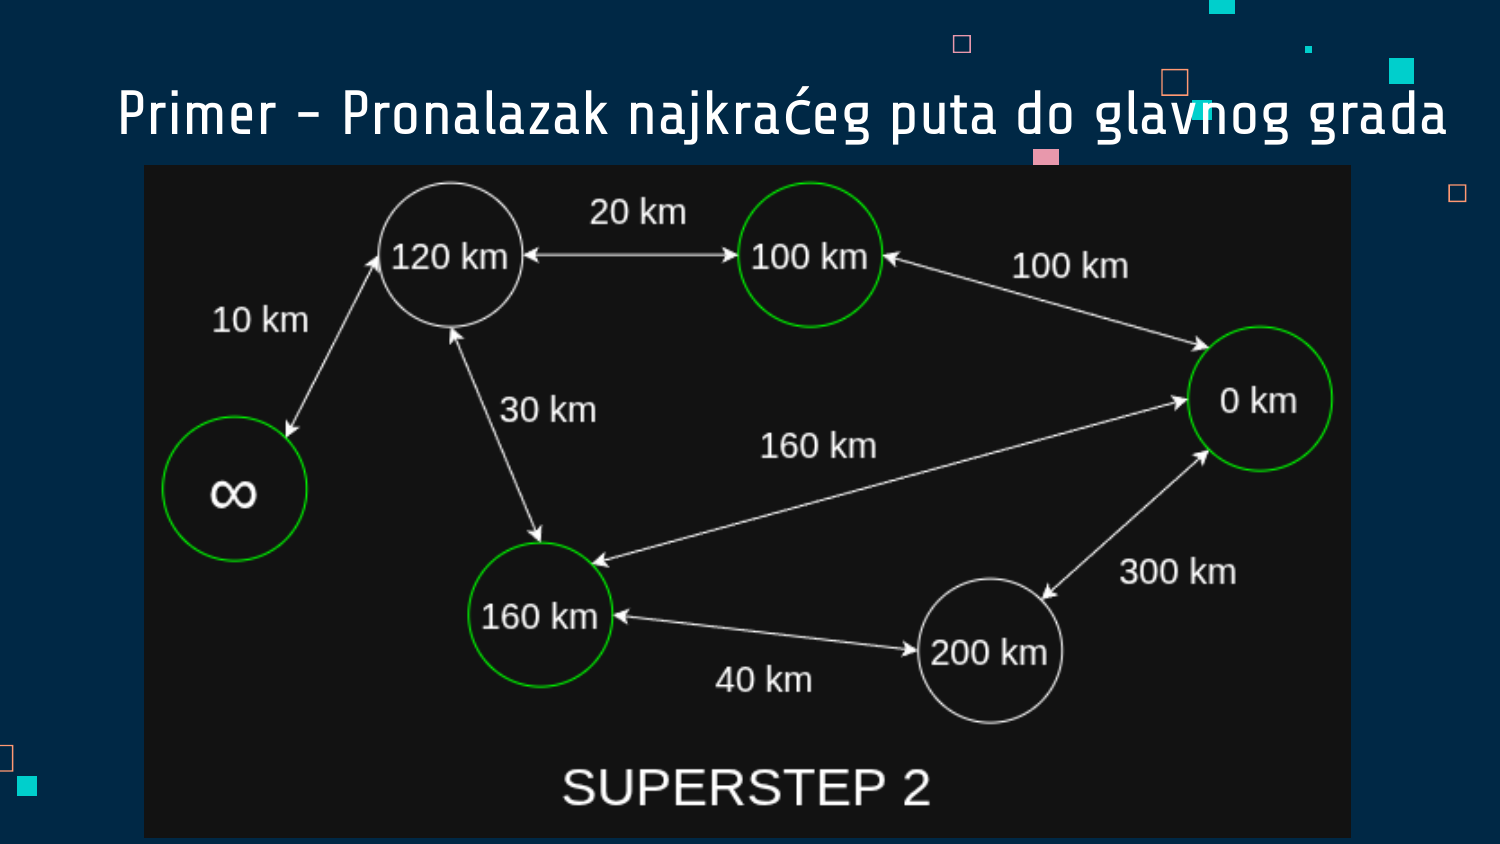

# Primer - Pronalazak najkraćeg puta do glavnog grada